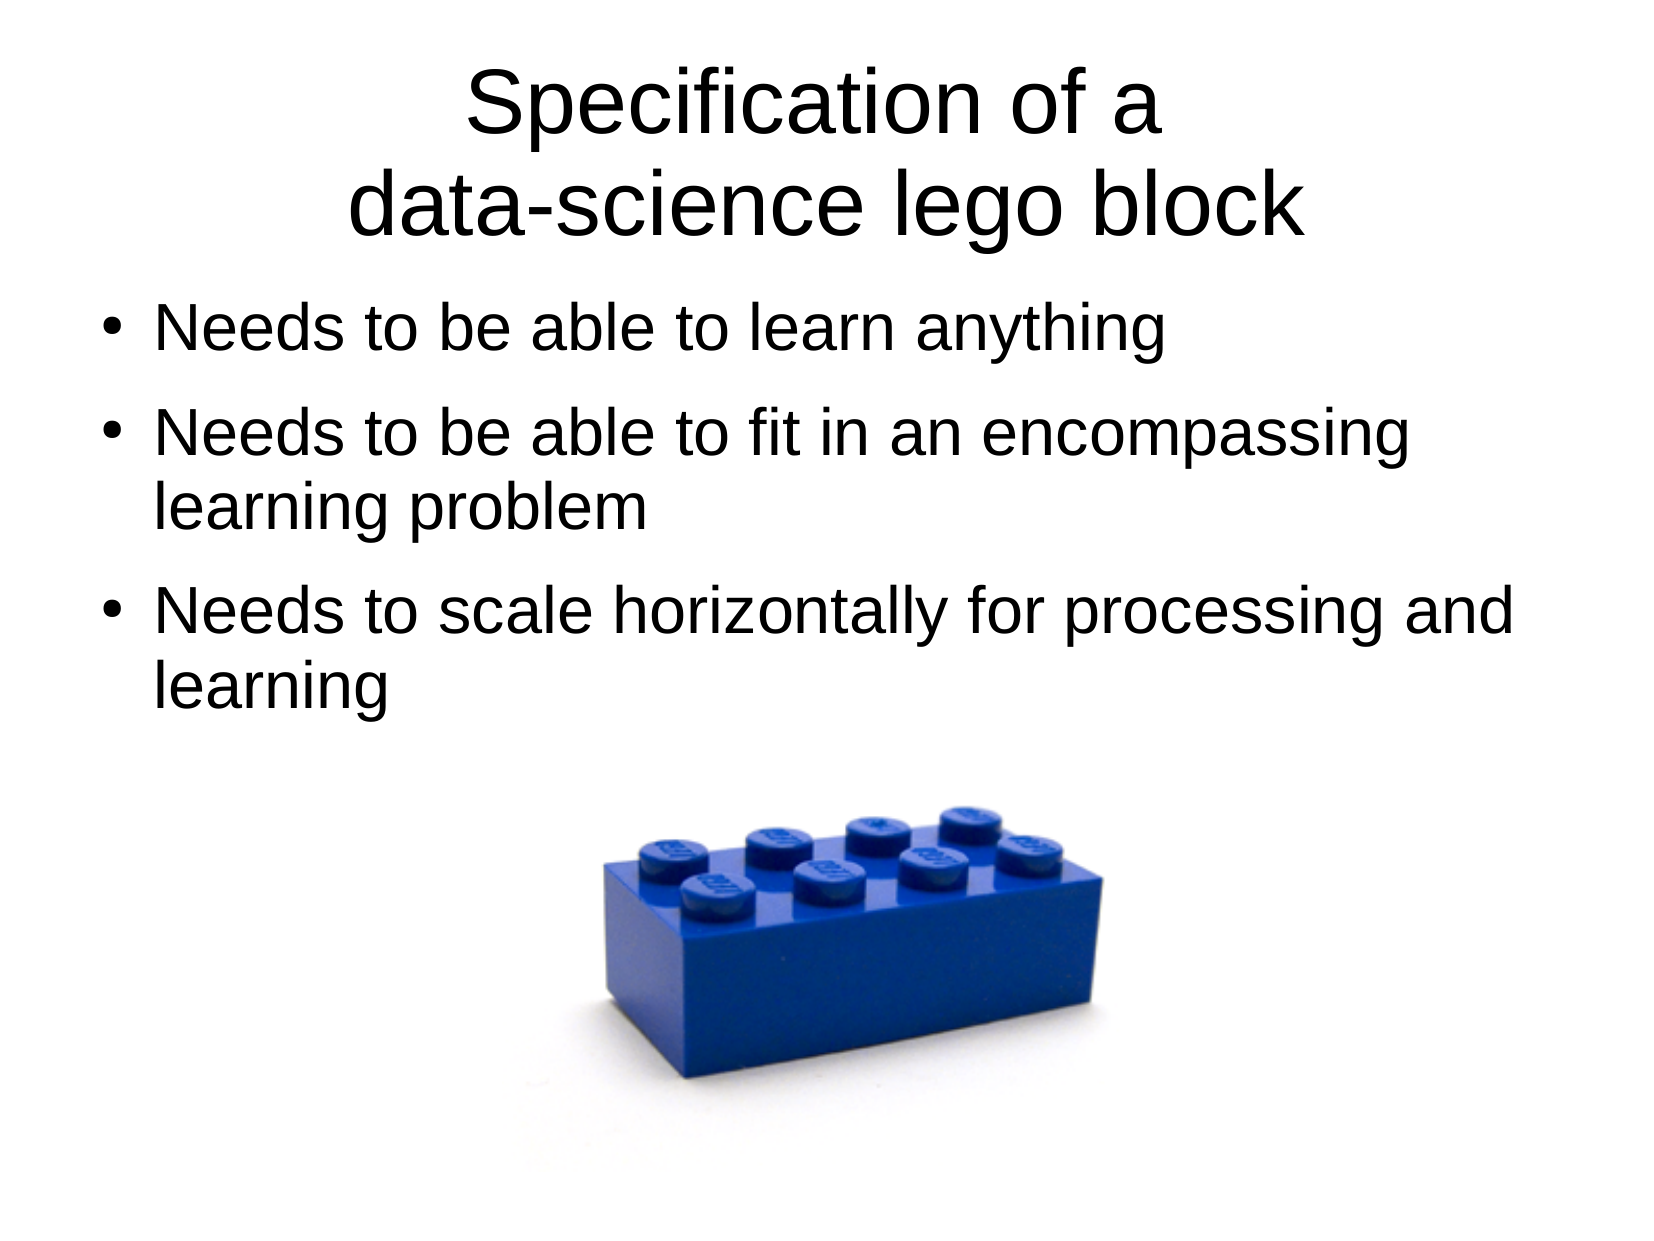

# Specification of a data-science lego block
Needs to be able to learn anything
Needs to be able to fit in an encompassing learning problem
Needs to scale horizontally for processing and learning